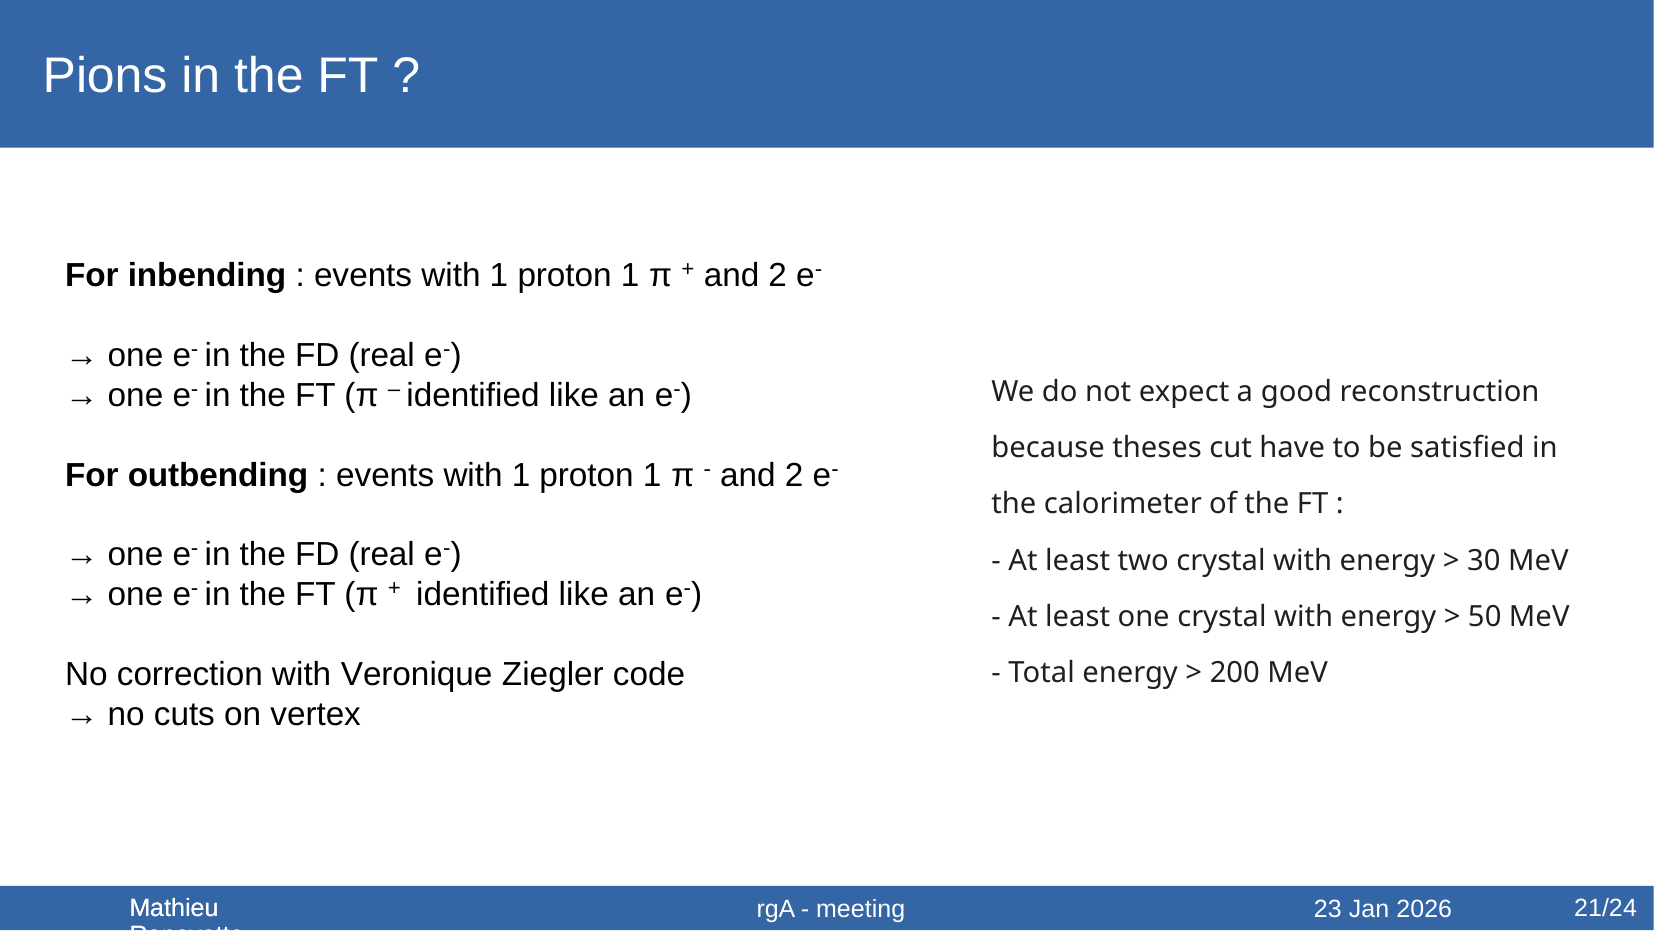

Pions in the FT ?
For inbending : events with 1 proton 1 π + and 2 e-
→ one e- in the FD (real e-)
→ one e- in the FT (π – identified like an e-)
For outbending : events with 1 proton 1 π - and 2 e-
→ one e- in the FD (real e-)
→ one e- in the FT (π + identified like an e-)
No correction with Veronique Ziegler code
→ no cuts on vertex
We do not expect a good reconstruction because theses cut have to be satisfied in the calorimeter of the FT :
- At least two crystal with energy > 30 MeV
- At least one crystal with energy > 50 MeV
- Total energy > 200 MeV
Mathieu Ronayette
21/24
Mathieu Ronayette
 rgA - meeting
23 Jan 2026